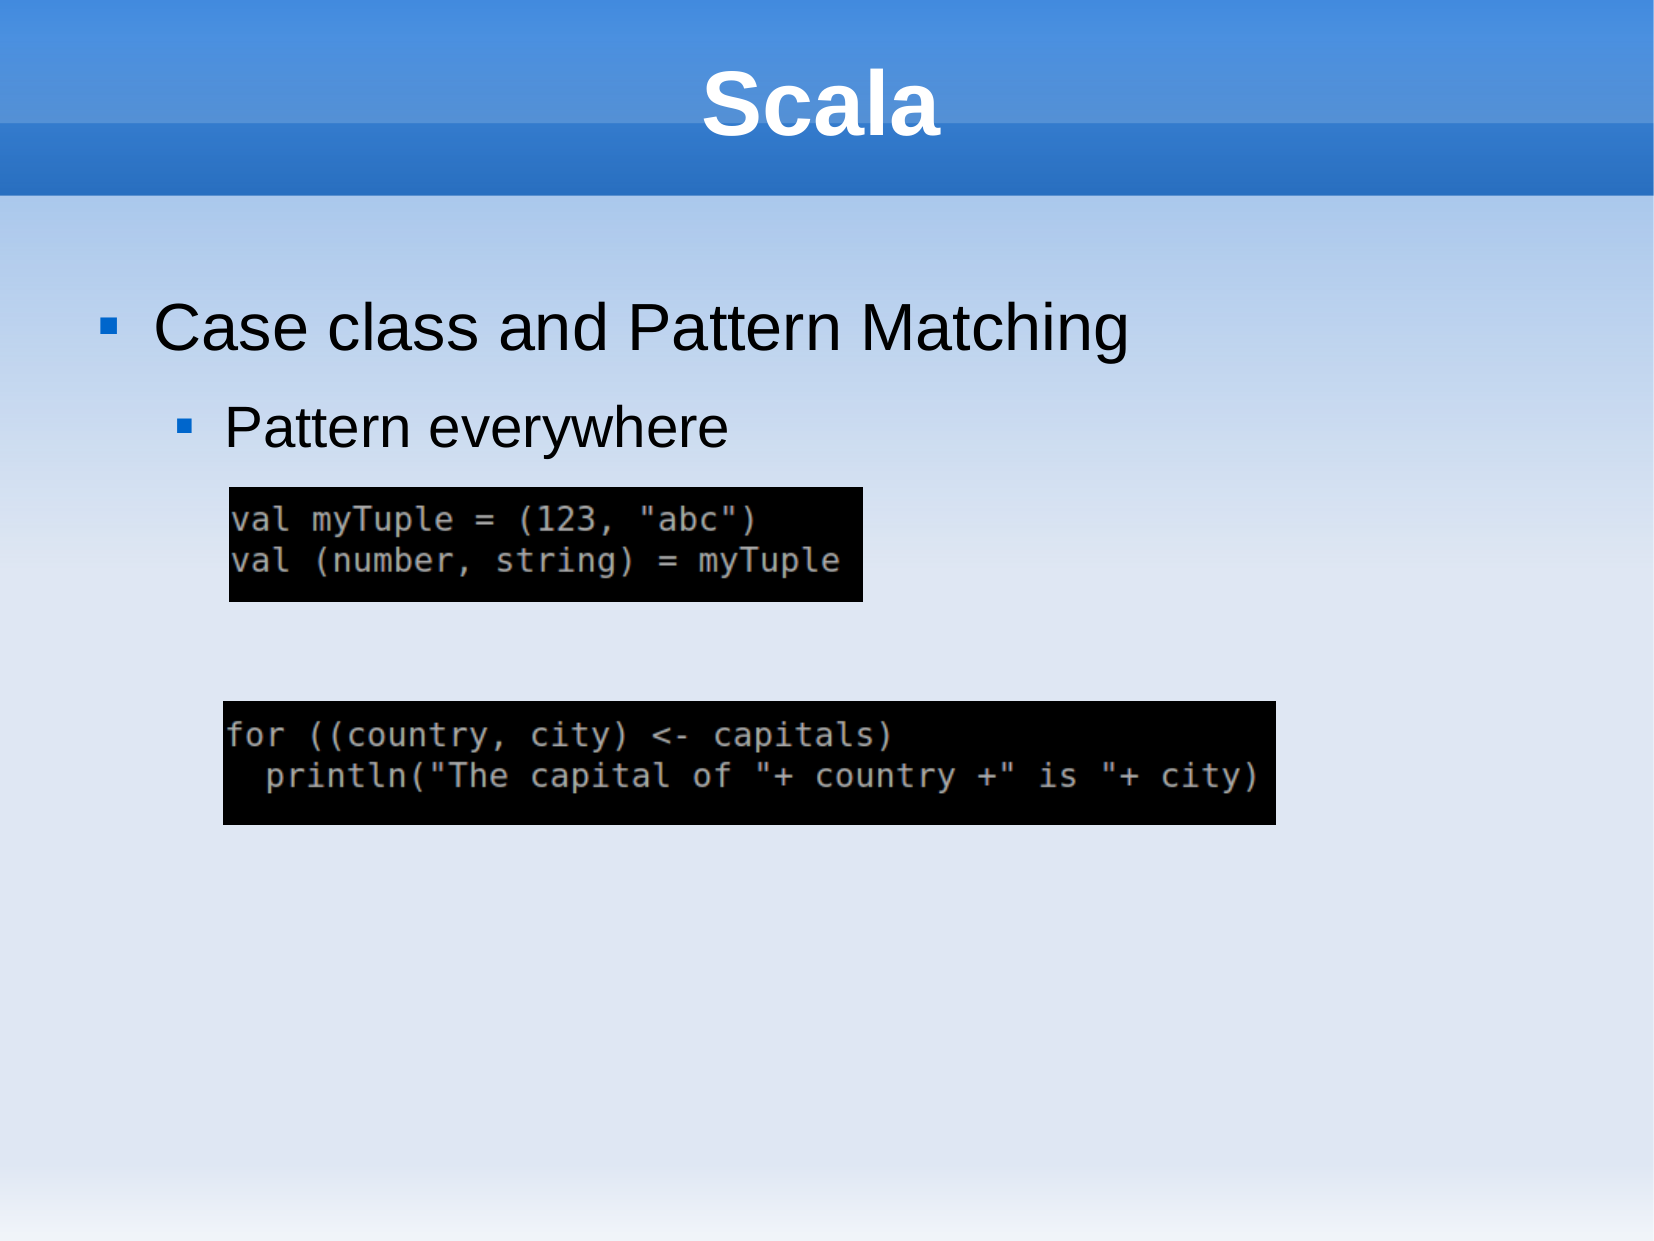

# Scala
Case class and Pattern Matching
Pattern everywhere